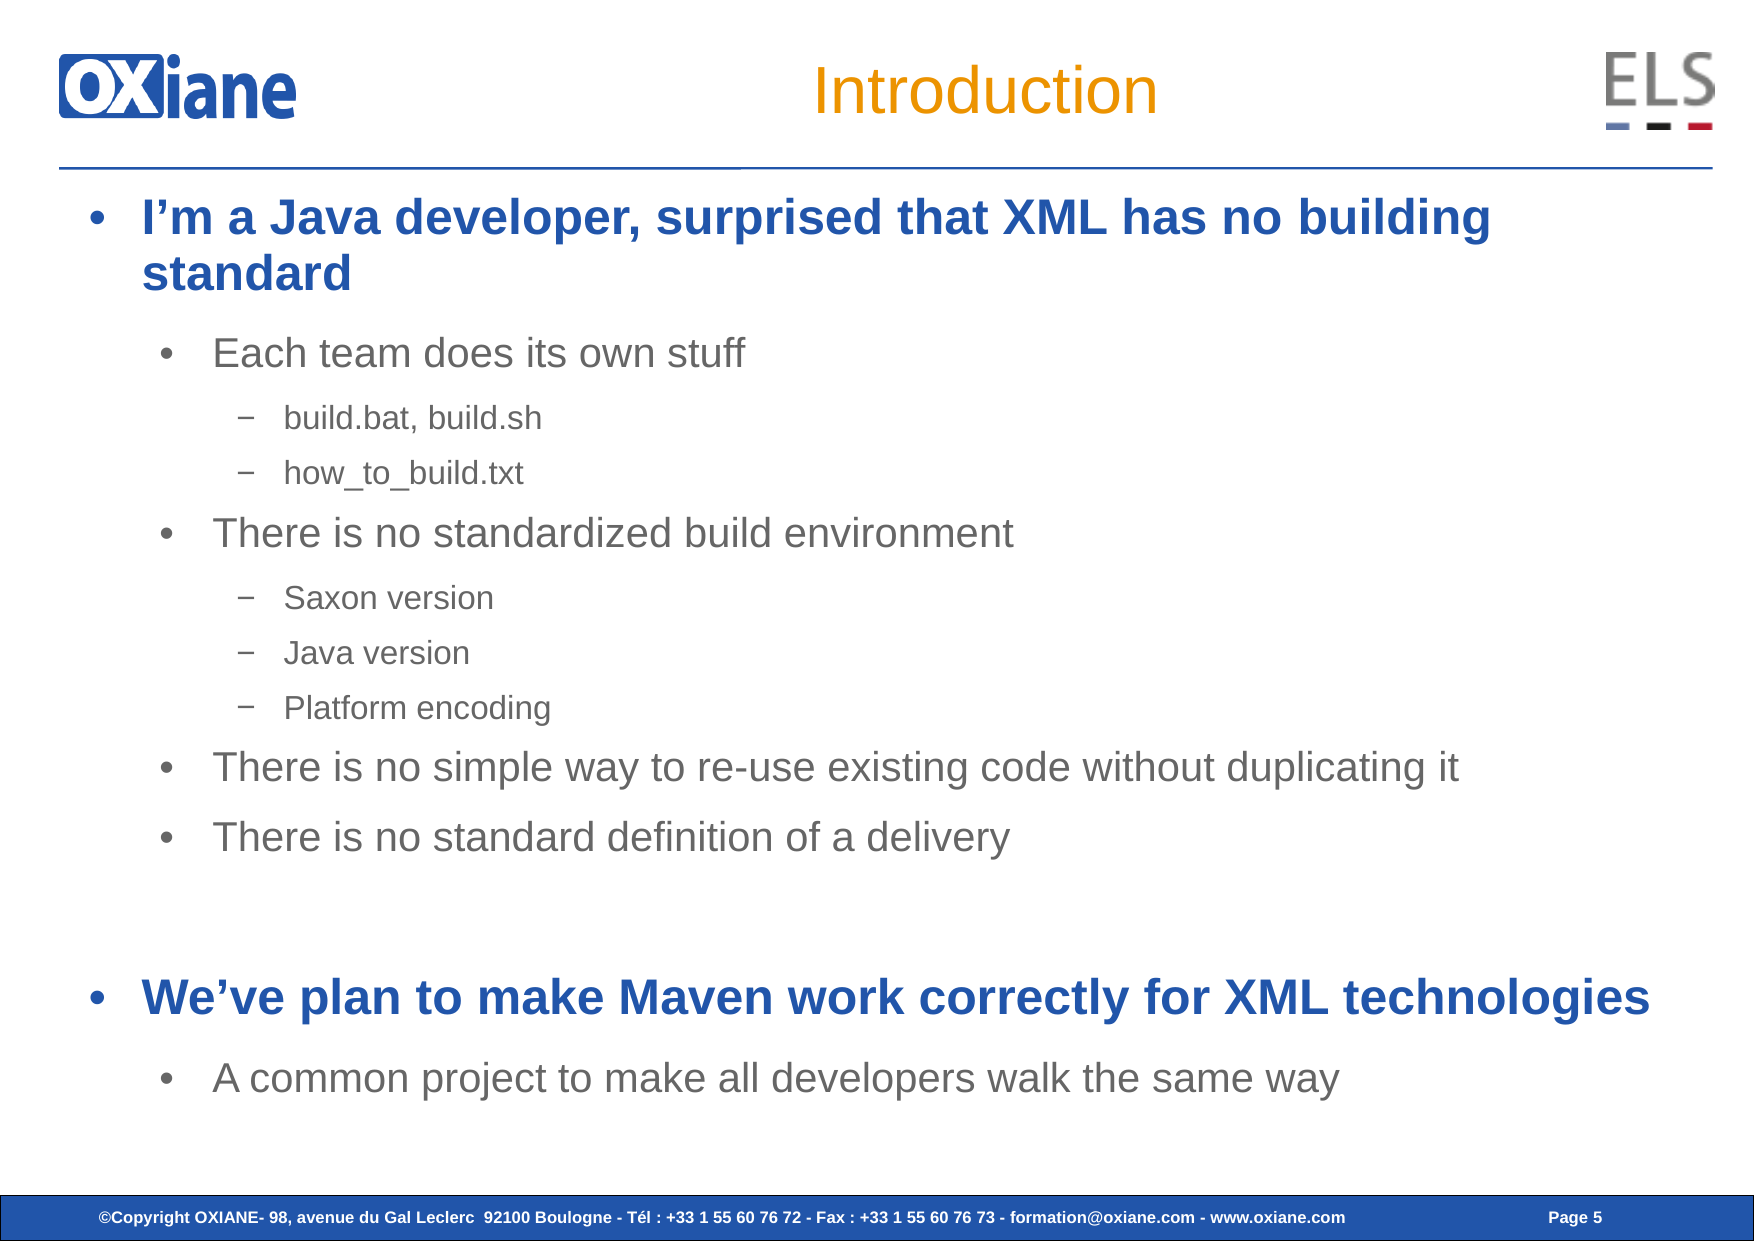

# Introduction
I’m a Java developer, surprised that XML has no building standard
Each team does its own stuff
build.bat, build.sh
how_to_build.txt
There is no standardized build environment
Saxon version
Java version
Platform encoding
There is no simple way to re-use existing code without duplicating it
There is no standard definition of a delivery
We’ve plan to make Maven work correctly for XML technologies
A common project to make all developers walk the same way